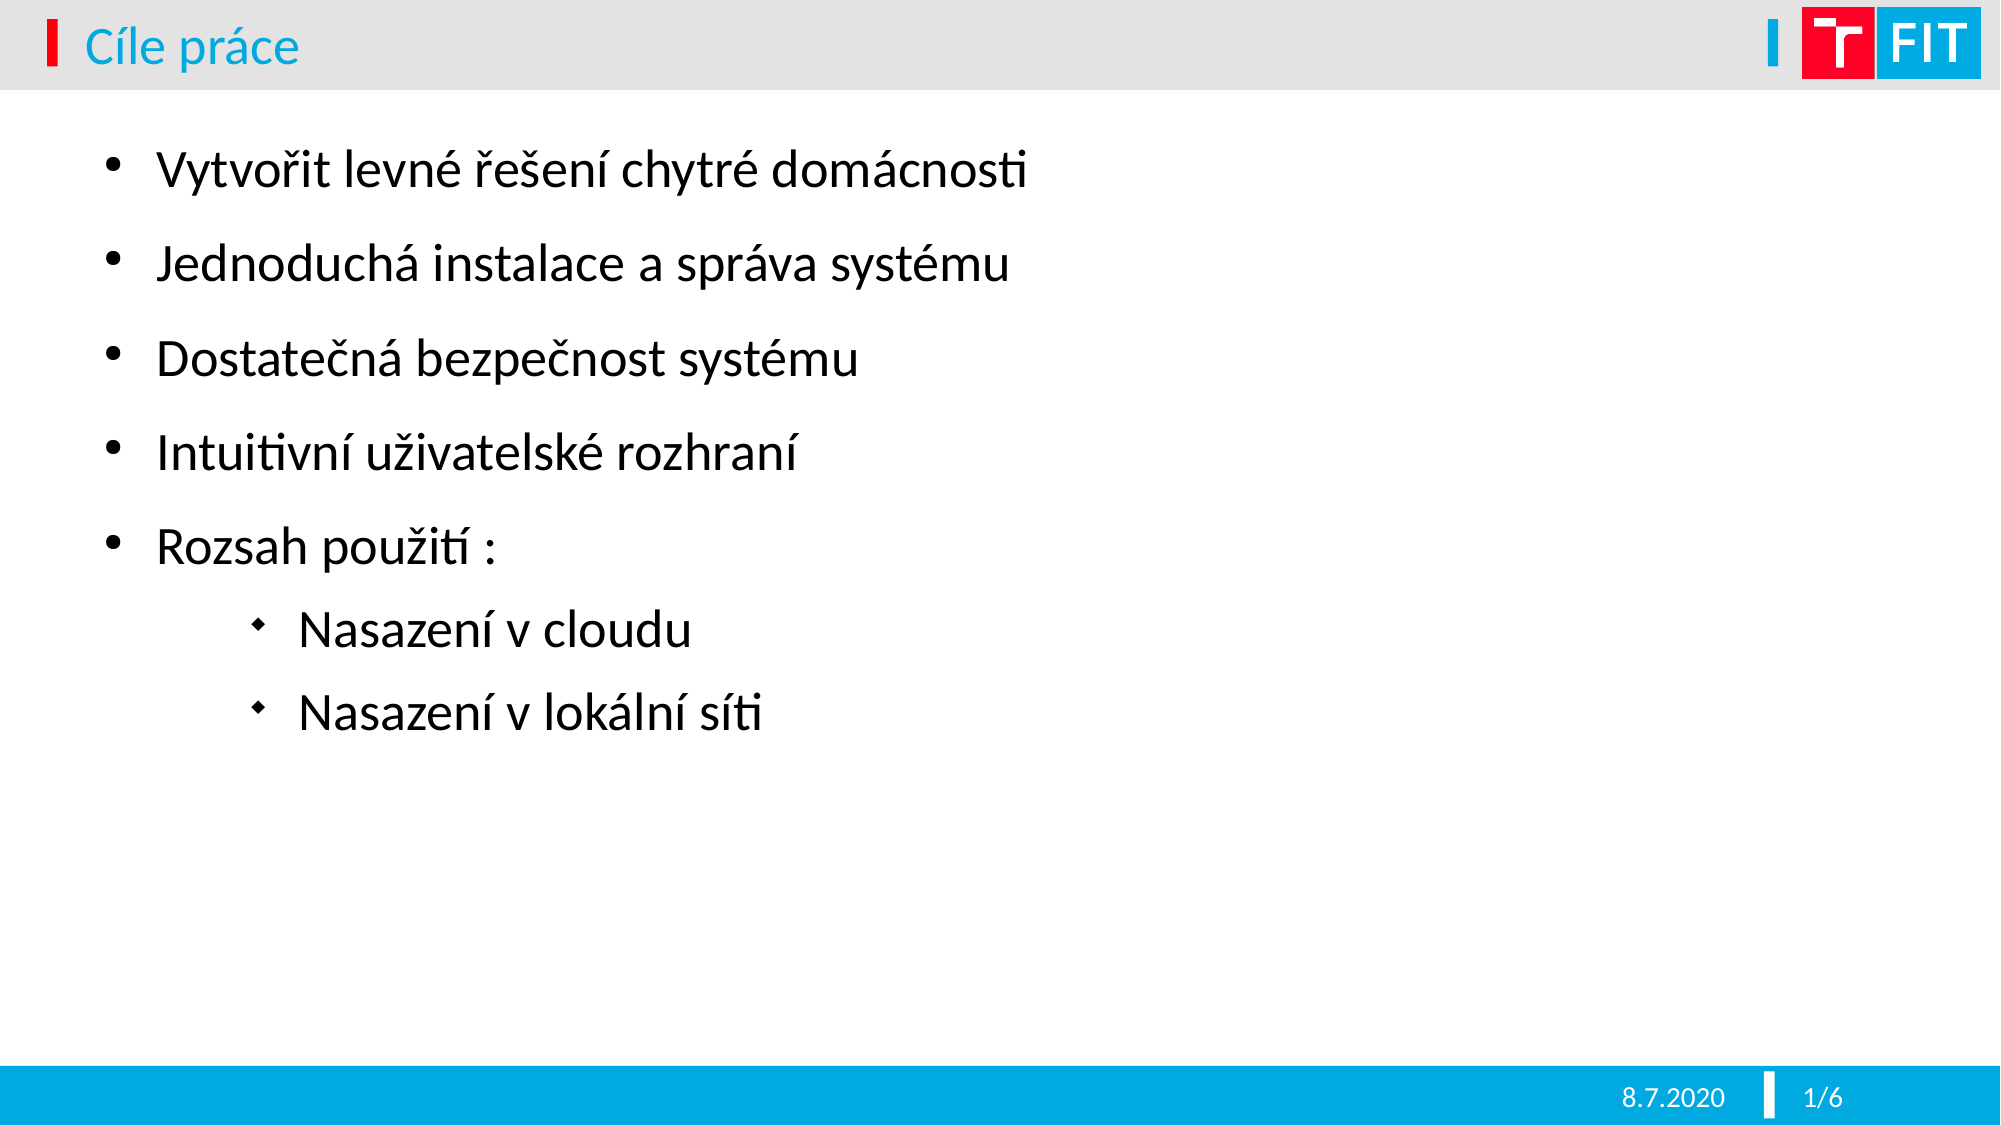

# Cíle práce
Vytvořit levné řešení chytré domácnosti
Jednoduchá instalace a správa systému
Dostatečná bezpečnost systému
Intuitivní uživatelské rozhraní
Rozsah použití :
Nasazení v cloudu
Nasazení v lokální síti
 8.7.2020
1/6